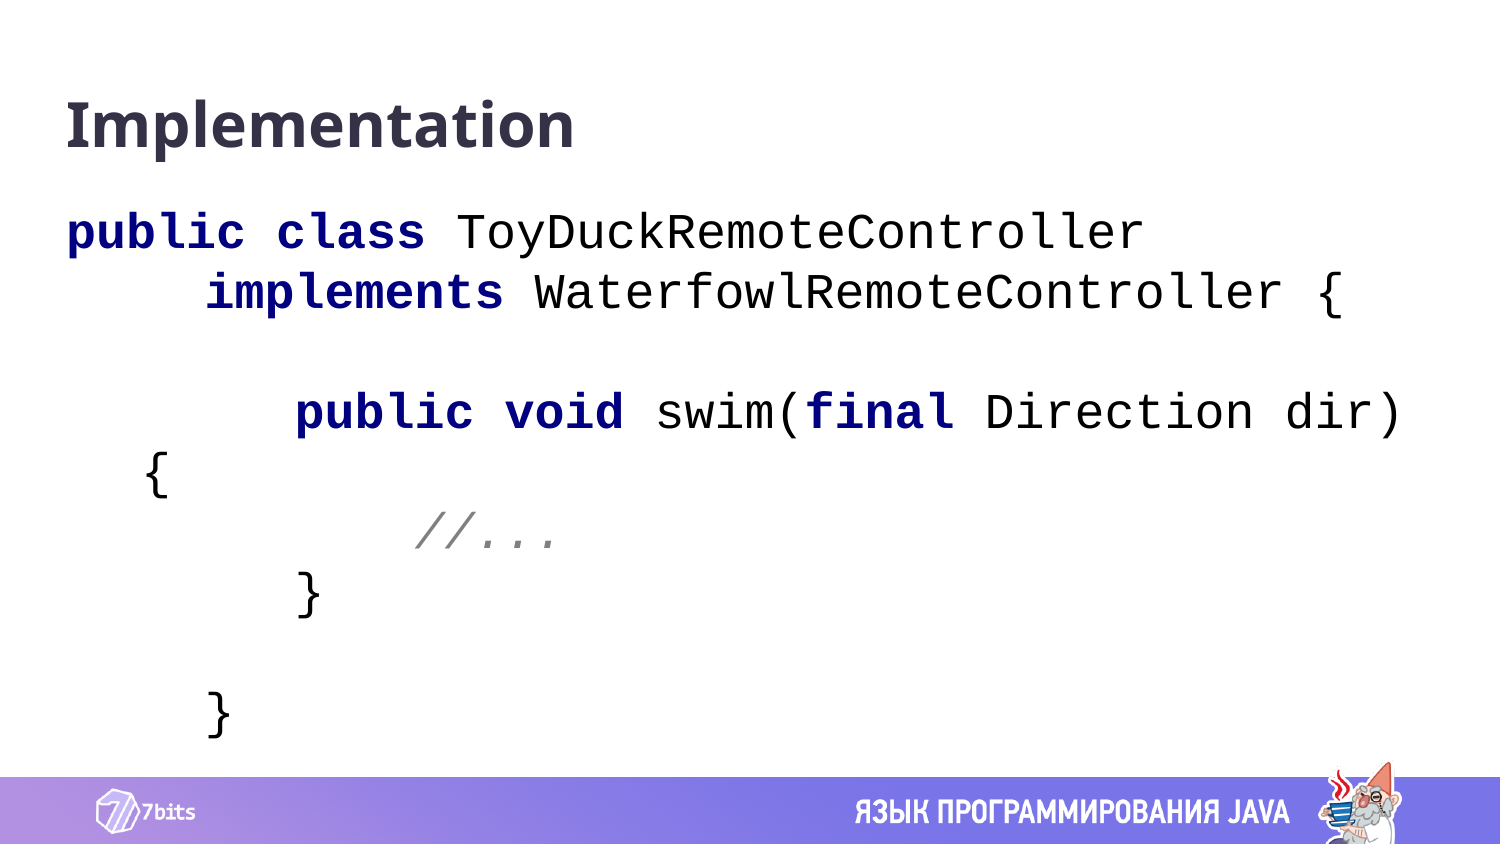

# Implementation
public class ToyDuckRemoteController
implements WaterfowlRemoteController {
 public void swim(final Direction dir) {
 //...
 }
}